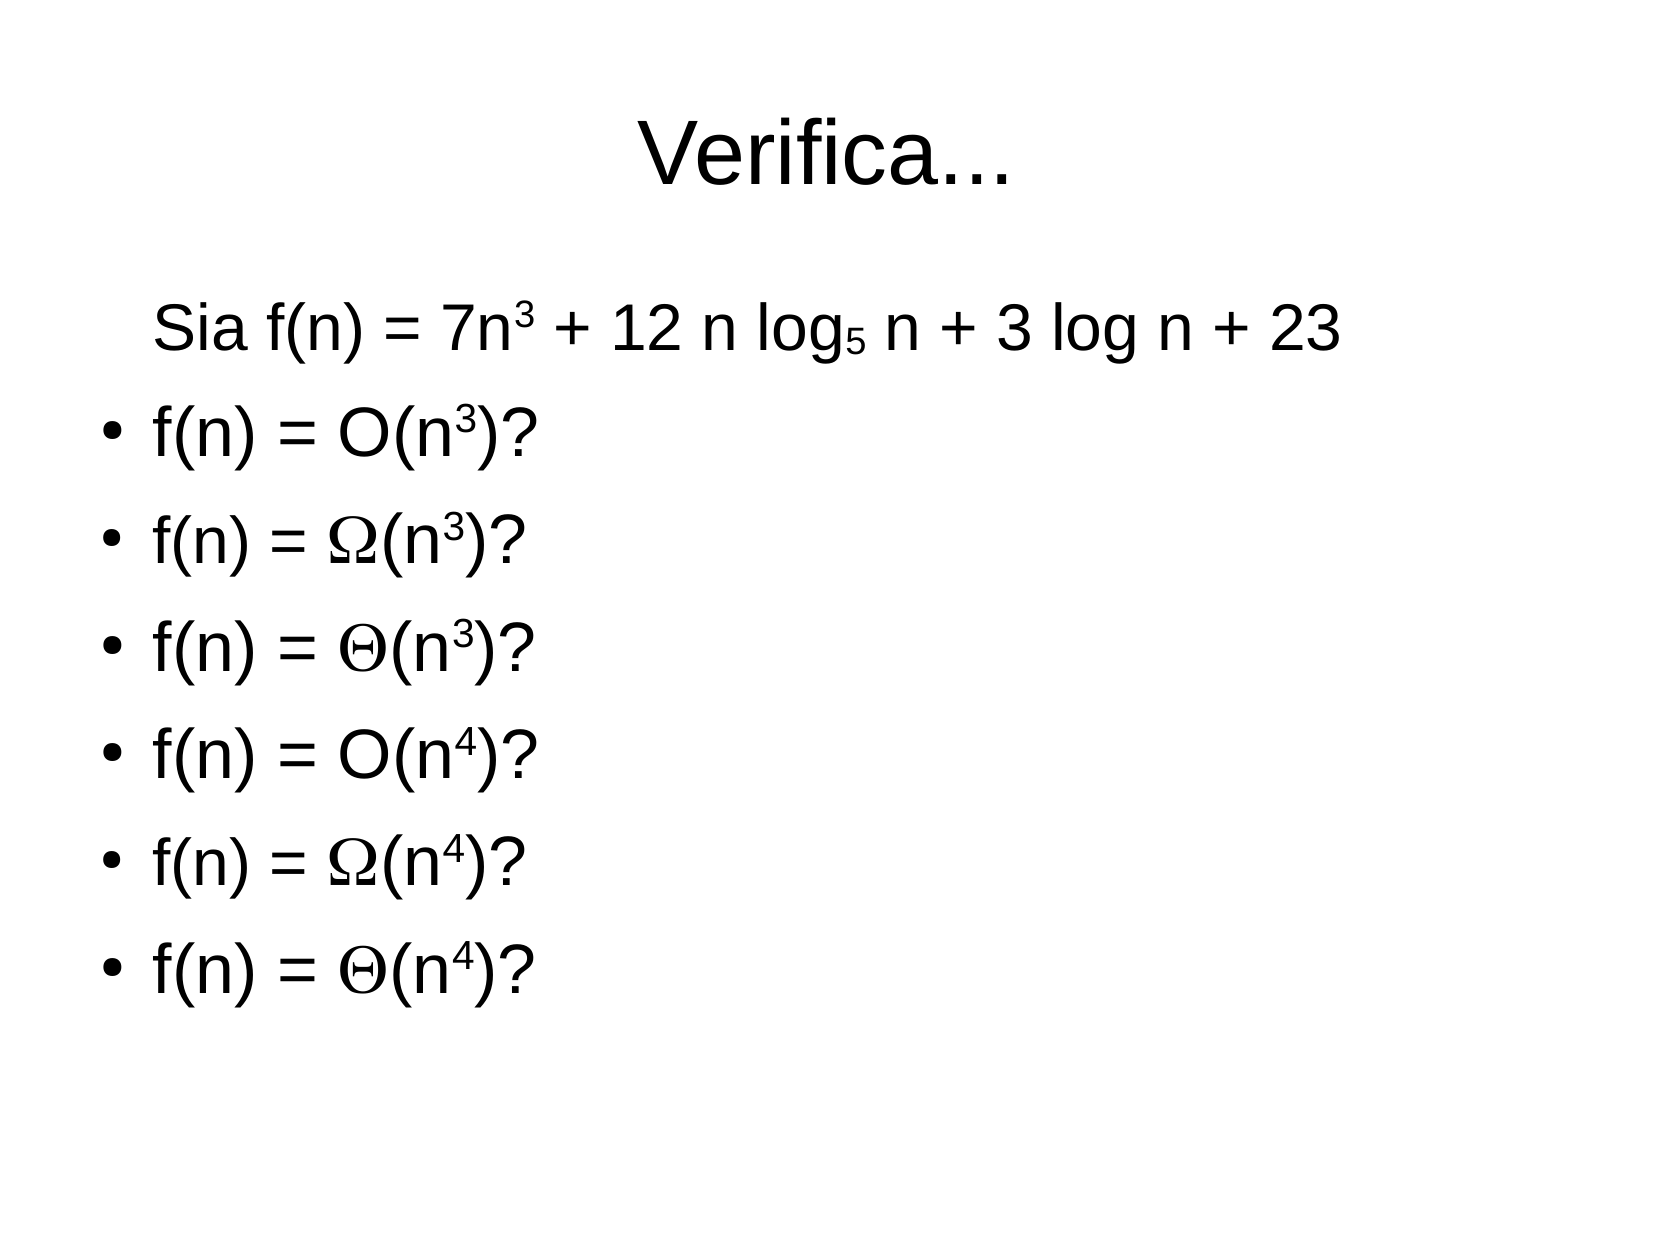

# Verifica...
Sia f(n) = 7n3 + 12 n log5 n + 3 log n + 23
f(n) = O(n3)?
f(n) = (n3)?
f(n) = (n3)?
f(n) = O(n4)?
f(n) = (n4)?
f(n) = (n4)?